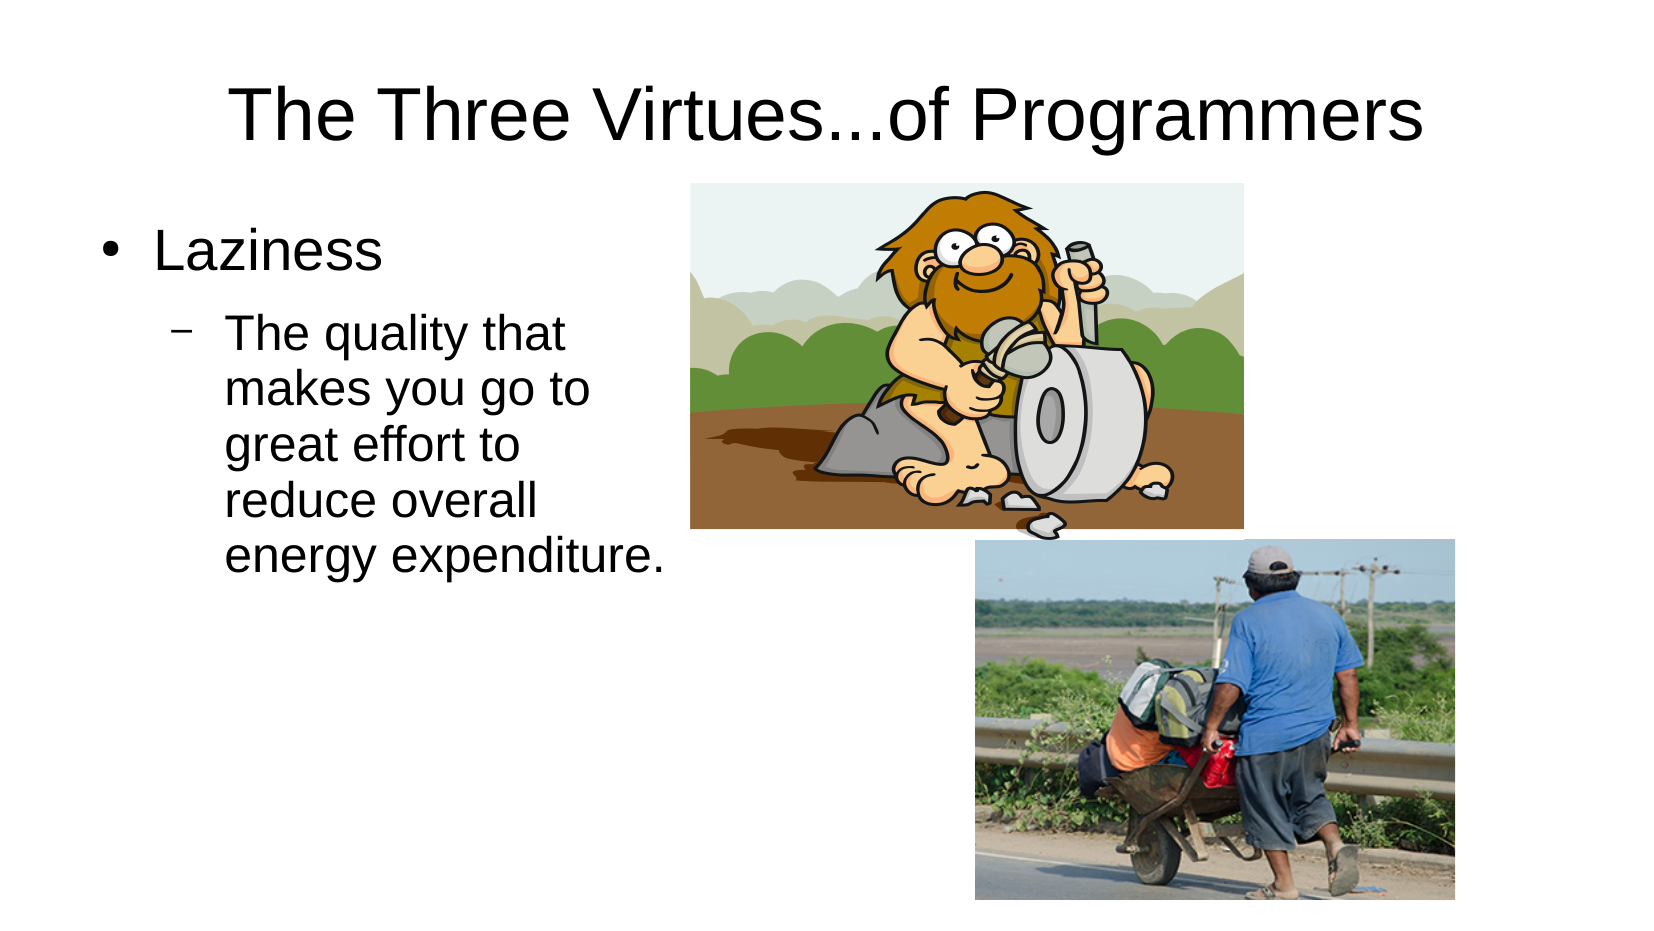

# The Three Virtues...of Programmers
Laziness
The quality that makes you go to great effort to reduce overall energy expenditure.